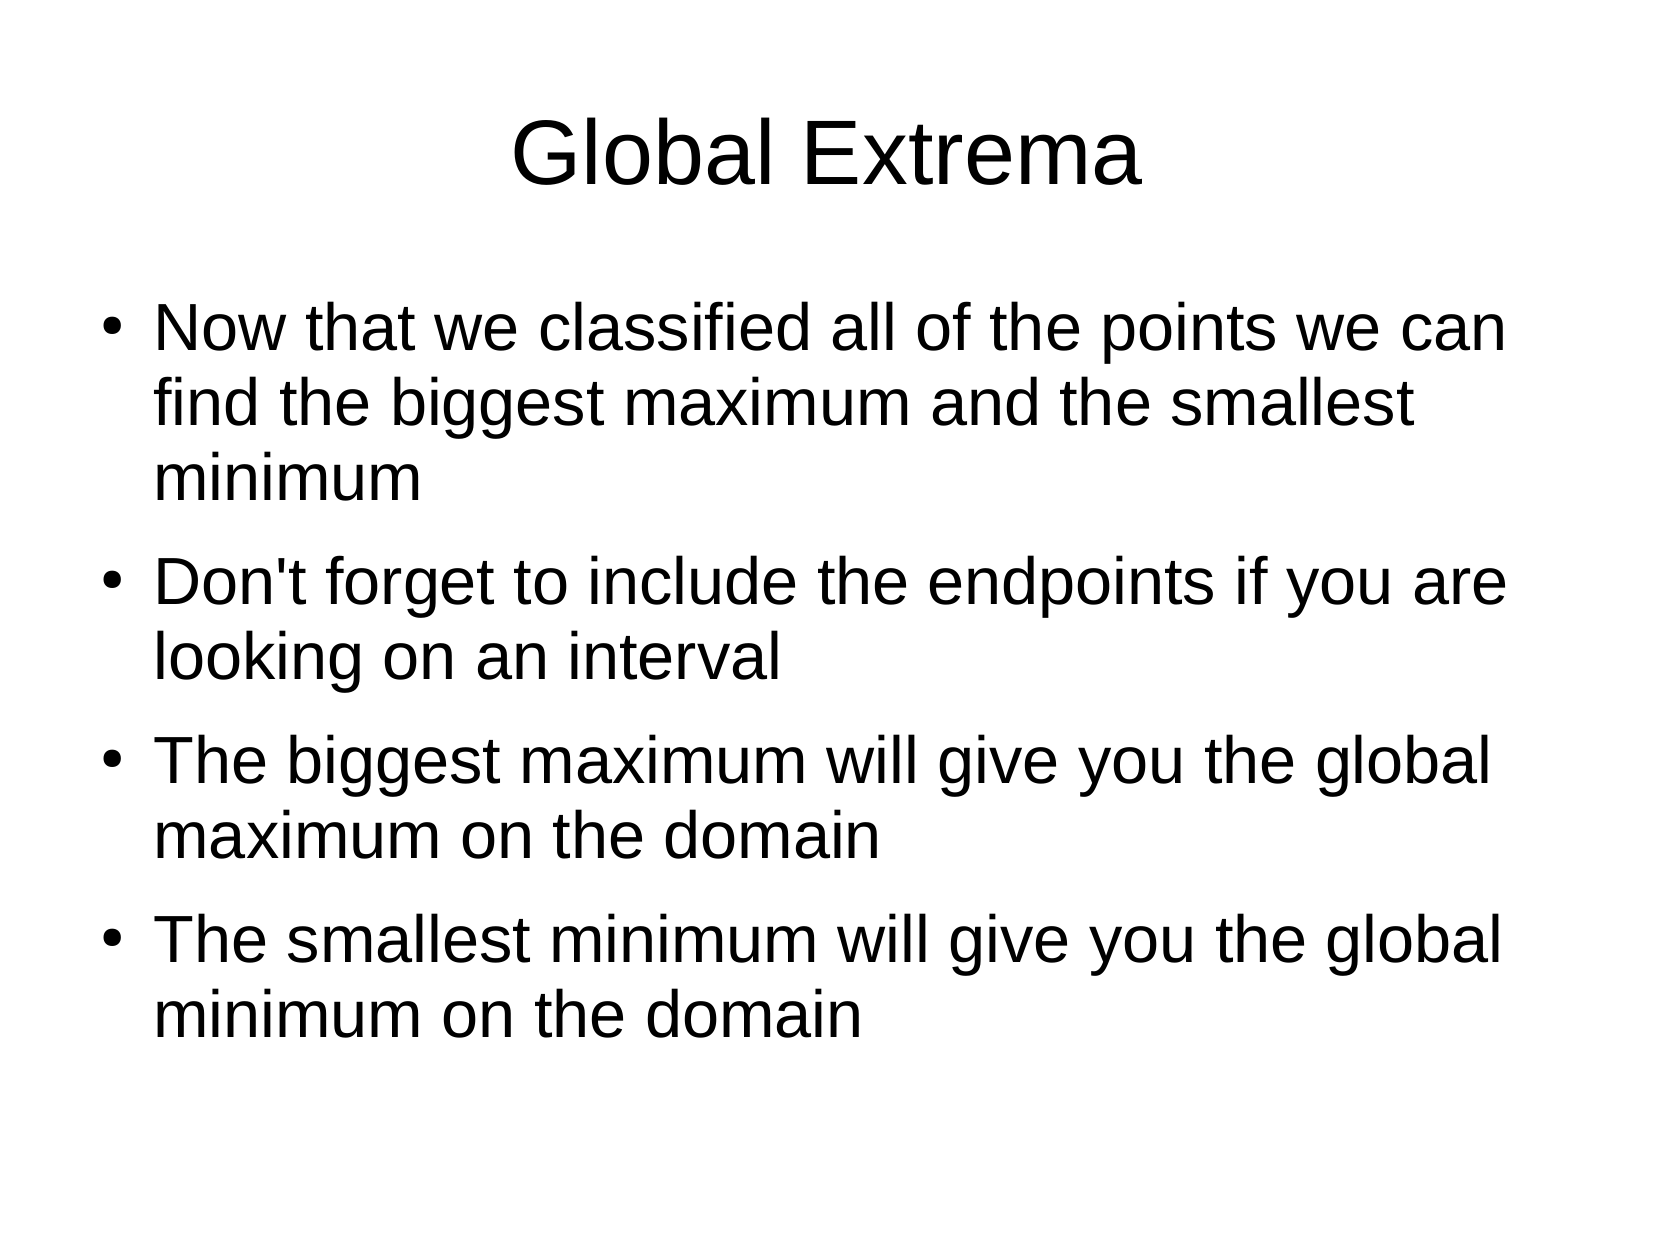

# Global Extrema
Now that we classified all of the points we can find the biggest maximum and the smallest minimum
Don't forget to include the endpoints if you are looking on an interval
The biggest maximum will give you the global maximum on the domain
The smallest minimum will give you the global minimum on the domain